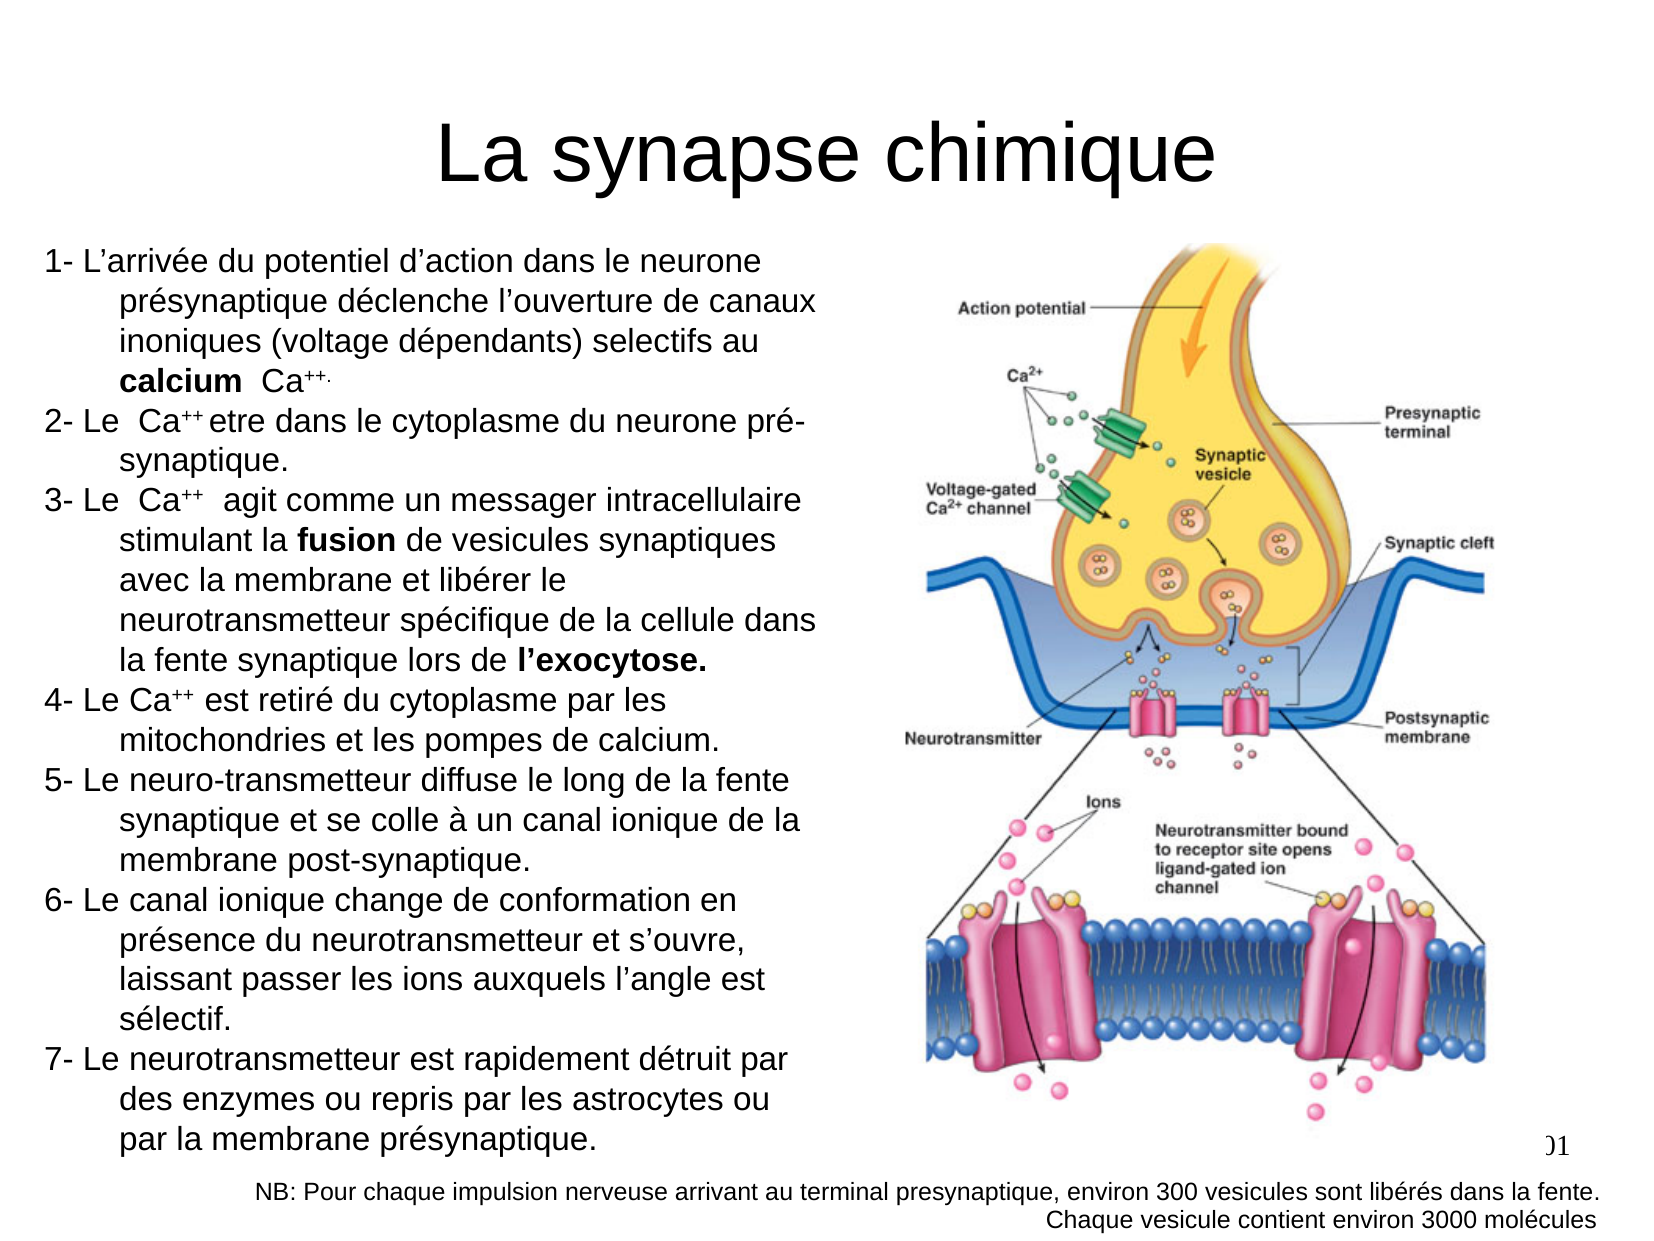

# La synapse chimique
1- L’arrivée du potentiel d’action dans le neurone présynaptique déclenche l’ouverture de canaux inoniques (voltage dépendants) selectifs au calcium Ca++.
2- Le Ca++ etre dans le cytoplasme du neurone pré-synaptique.
3- Le Ca++ agit comme un messager intracellulaire stimulant la fusion de vesicules synaptiques avec la membrane et libérer le neurotransmetteur spécifique de la cellule dans la fente synaptique lors de l’exocytose.
4- Le Ca++ est retiré du cytoplasme par les mitochondries et les pompes de calcium.
5- Le neuro-transmetteur diffuse le long de la fente synaptique et se colle à un canal ionique de la membrane post-synaptique.
6- Le canal ionique change de conformation en présence du neurotransmetteur et s’ouvre, laissant passer les ions auxquels l’angle est sélectif.
7- Le neurotransmetteur est rapidement détruit par des enzymes ou repris par les astrocytes ou par la membrane présynaptique.
101
NB: Pour chaque impulsion nerveuse arrivant au terminal presynaptique, environ 300 vesicules sont libérés dans la fente.
 Chaque vesicule contient environ 3000 molécules